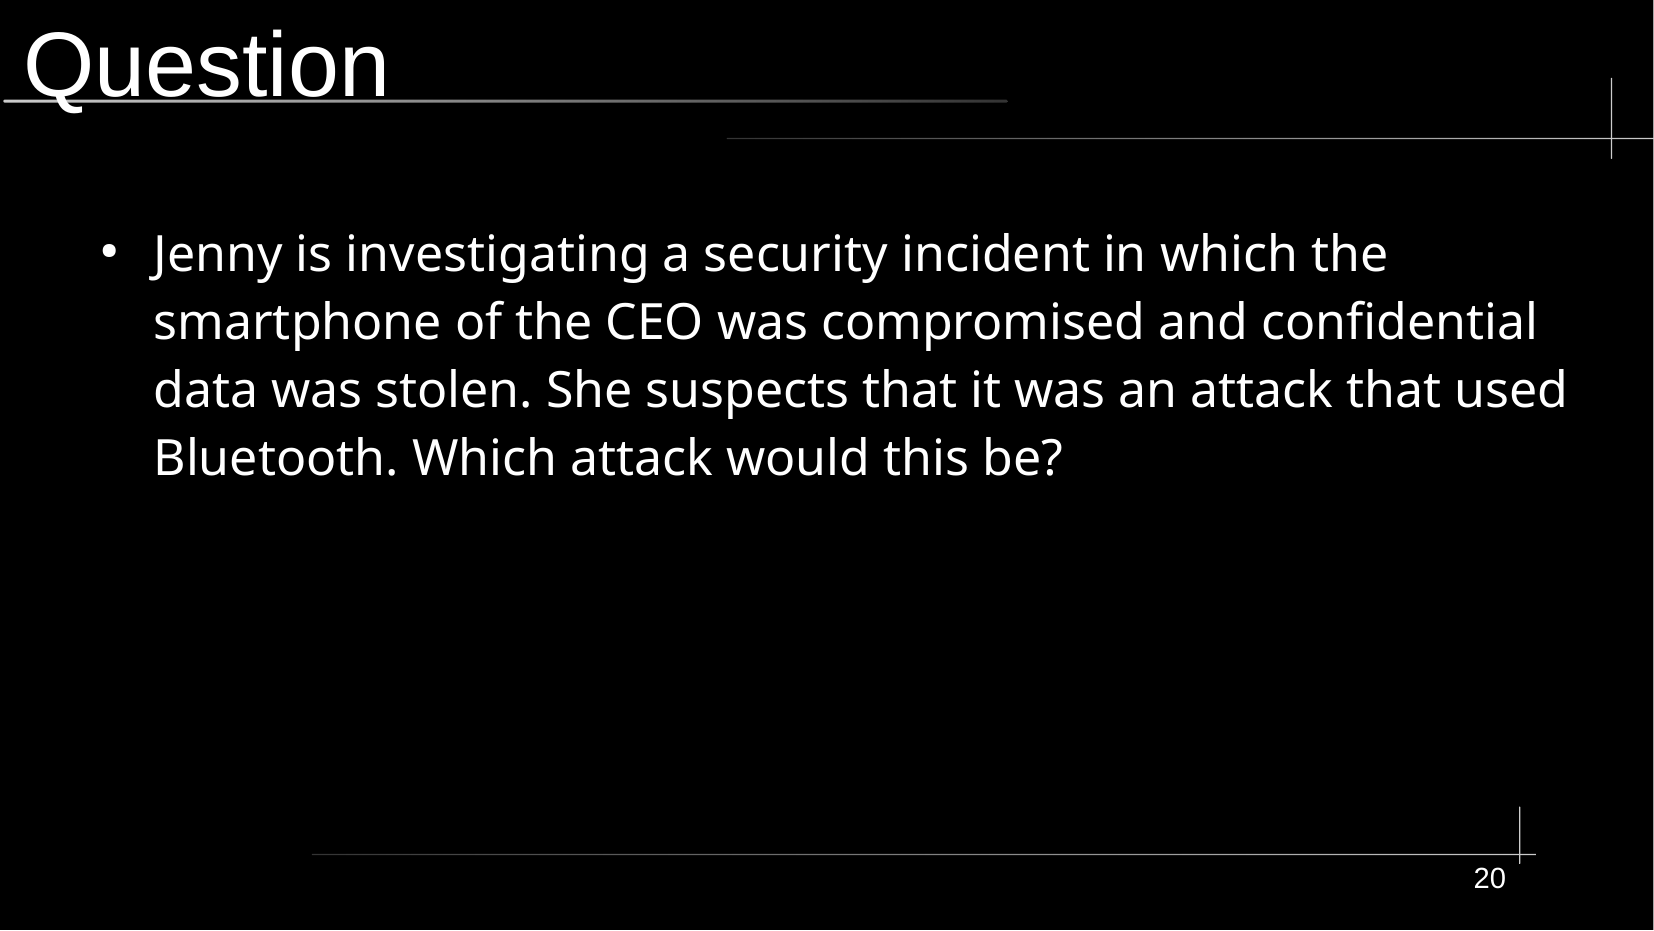

# Question
Jenny is investigating a security incident in which the smartphone of the CEO was compromised and confidential data was stolen. She suspects that it was an attack that used Bluetooth. Which attack would this be?
20